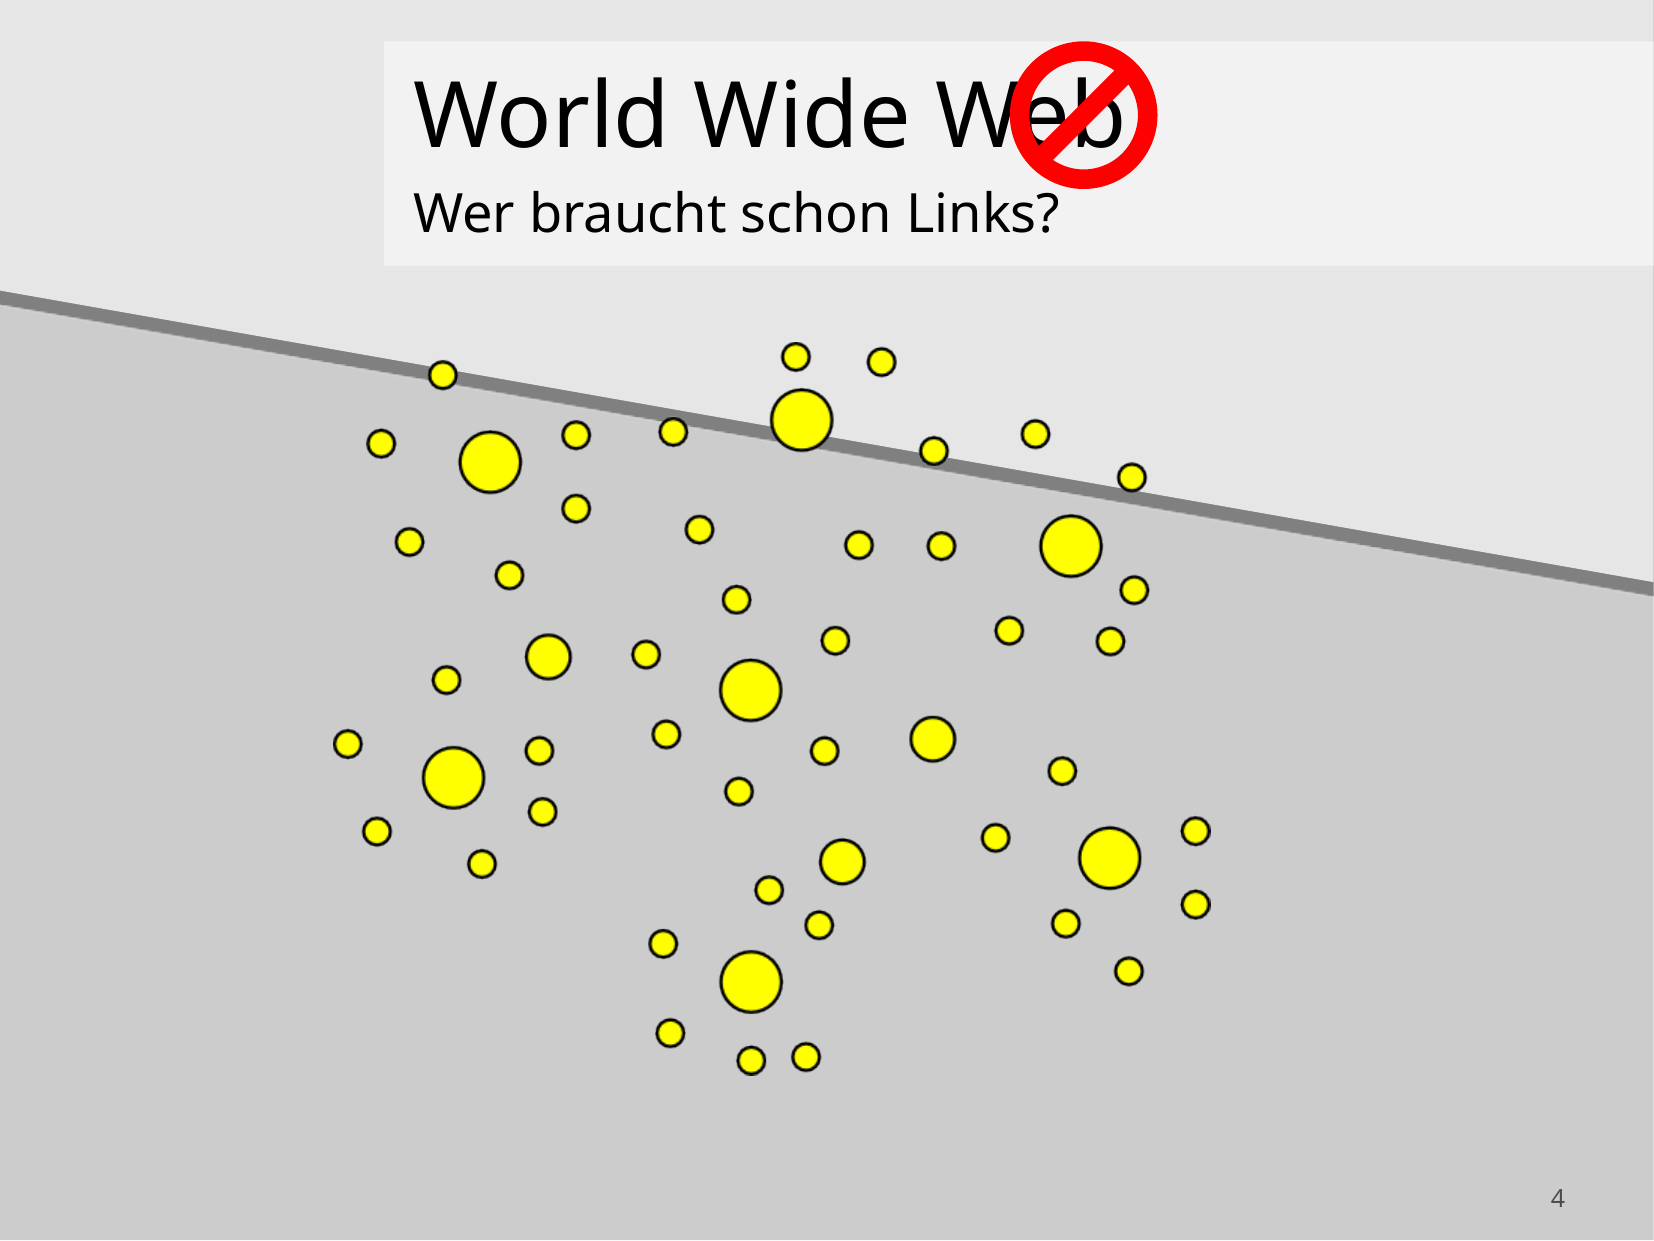

# World Wide Web Wer braucht schon Links?